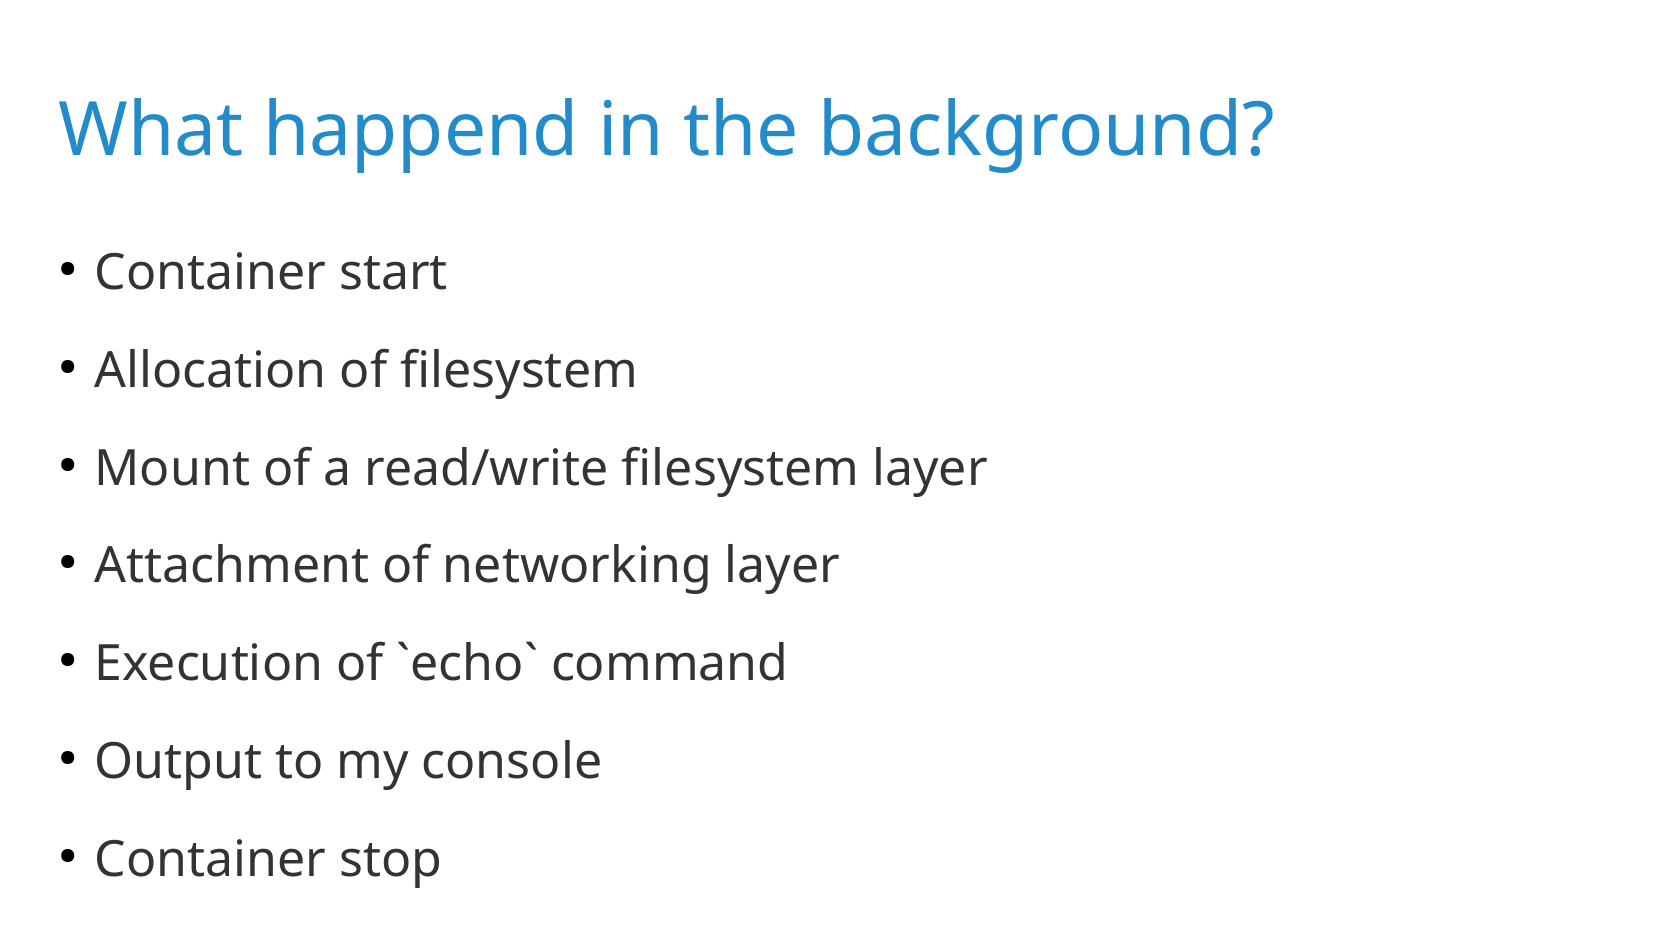

# What happend in the background?
Container start
Allocation of filesystem
Mount of a read/write filesystem layer
Attachment of networking layer
Execution of `echo` command
Output to my console
Container stop